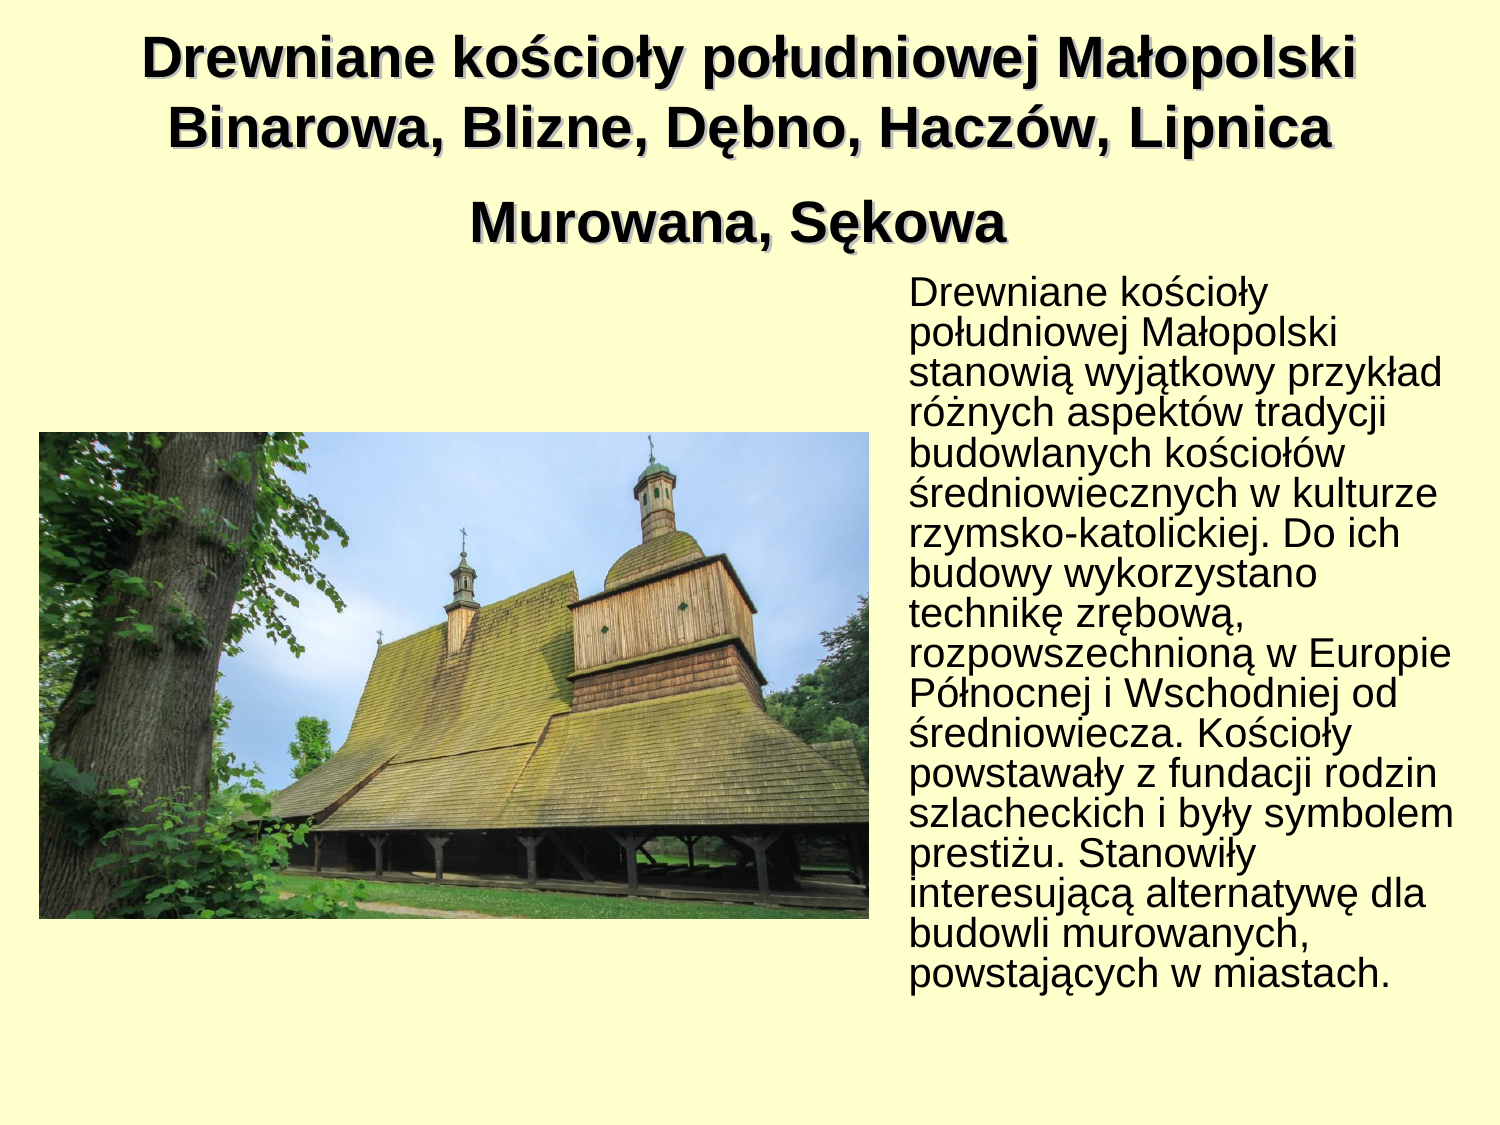

# Drewniane kościoły południowej Małopolski Binarowa, Blizne, Dębno, Haczów, Lipnica Murowana, Sękowa
	Drewniane kościoły południowej Małopolski stanowią wyjątkowy przykład różnych aspektów tradycji budowlanych kościołów średniowiecznych w kulturze rzymsko-katolickiej. Do ich budowy wykorzystano technikę zrębową, rozpowszechnioną w Europie Północnej i Wschodniej od średniowiecza. Kościoły powstawały z fundacji rodzin szlacheckich i były symbolem prestiżu. Stanowiły interesującą alternatywę dla budowli murowanych, powstających w miastach.